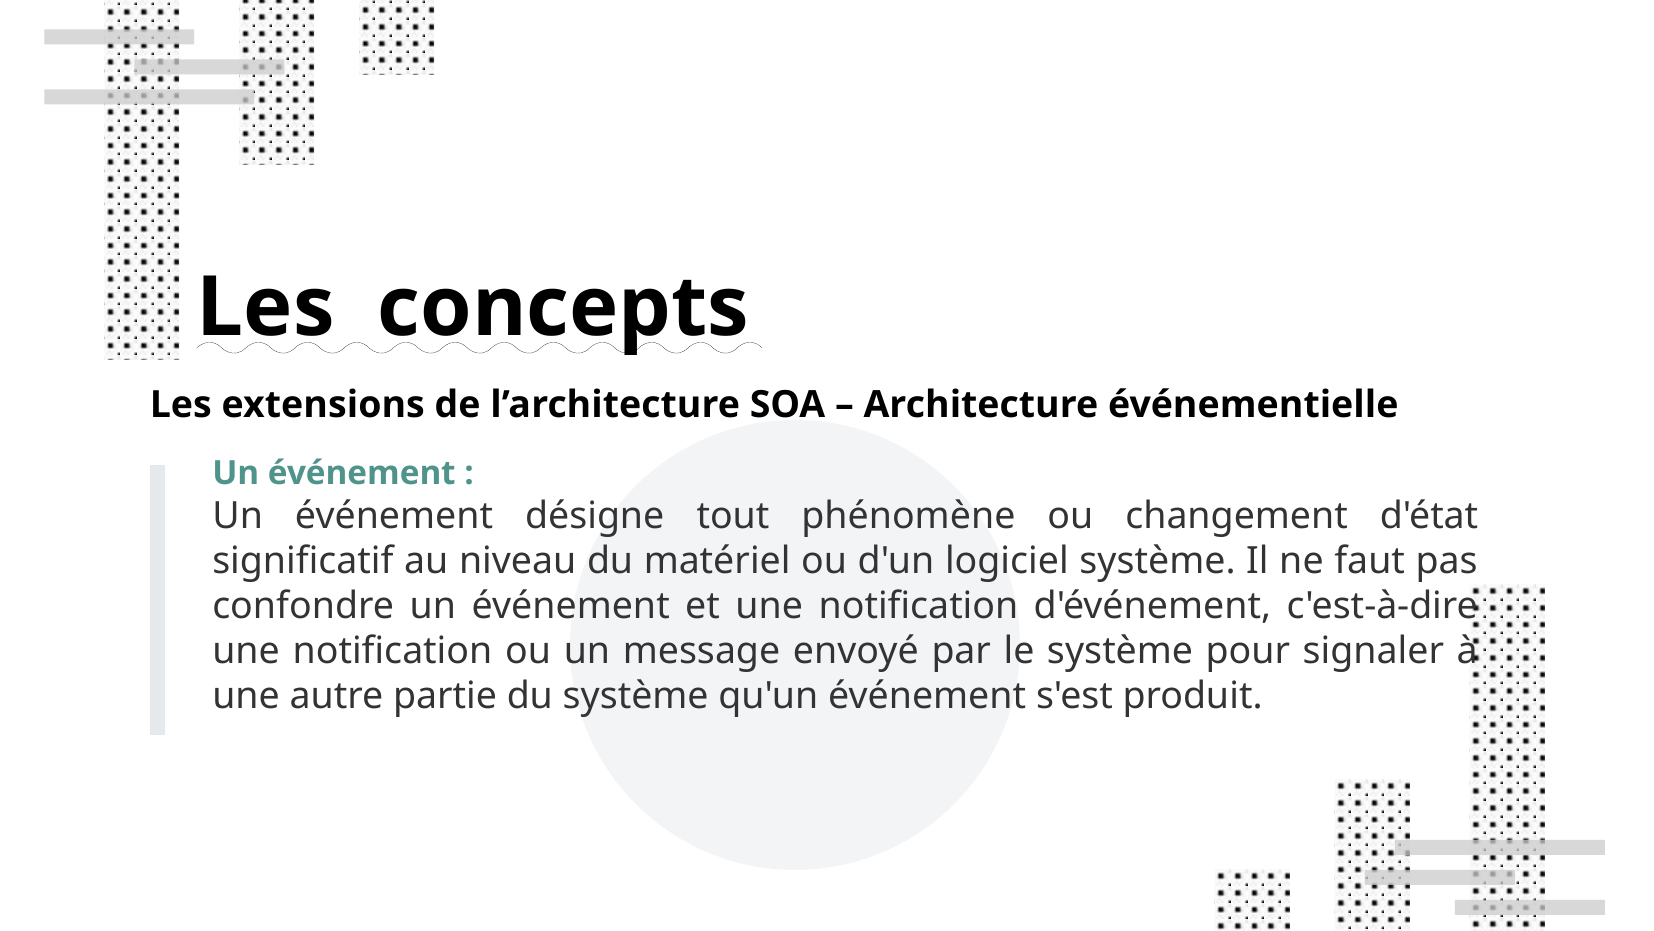

Les concepts
Les extensions de l’architecture SOA – Architecture événementielle
Un événement :
Un événement désigne tout phénomène ou changement d'état significatif au niveau du matériel ou d'un logiciel système. Il ne faut pas confondre un événement et une notification d'événement, c'est-à-dire une notification ou un message envoyé par le système pour signaler à une autre partie du système qu'un événement s'est produit.